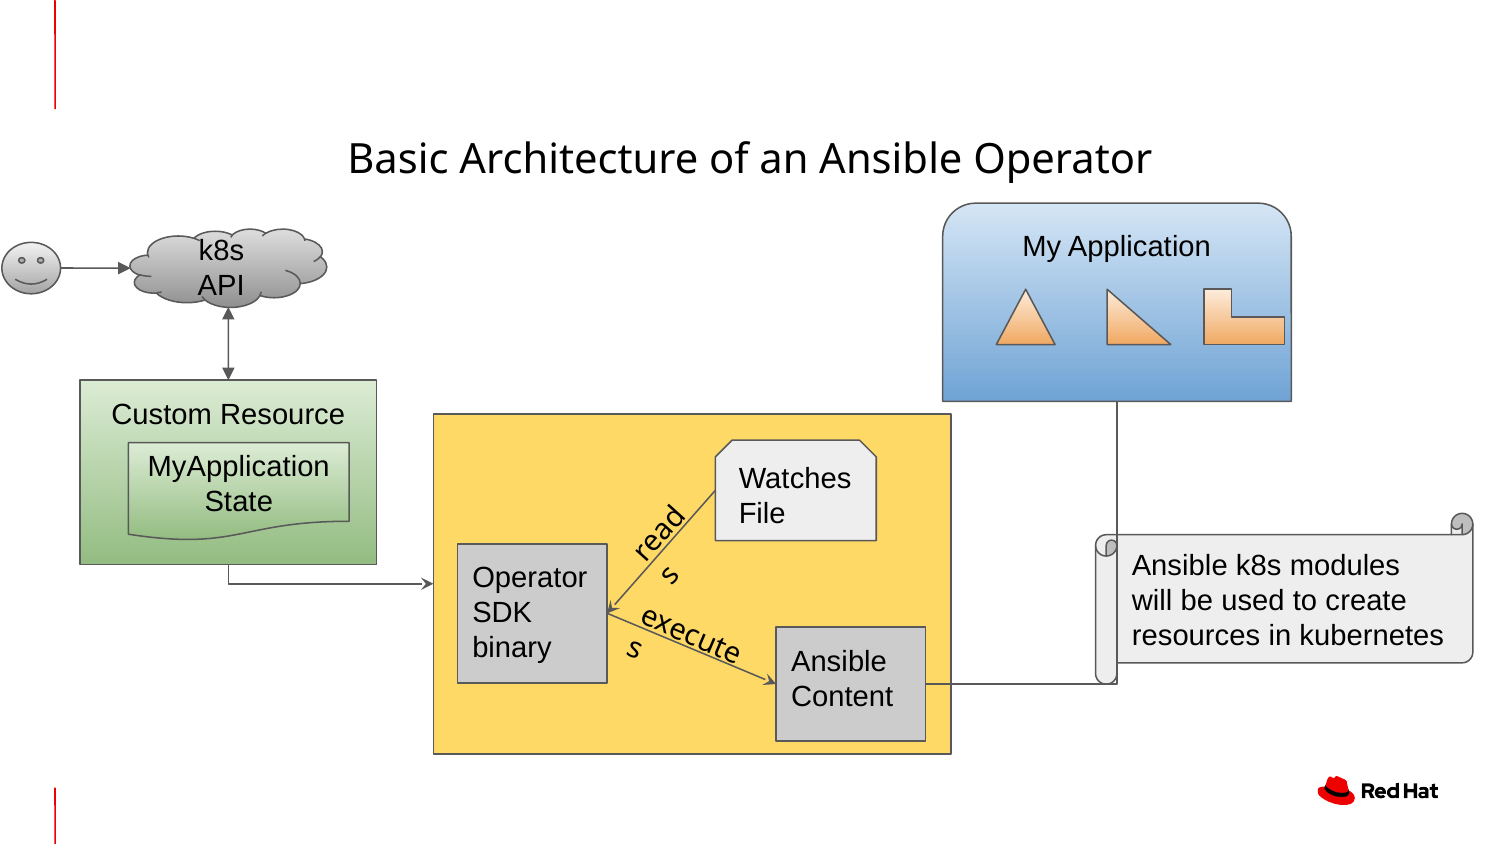

# Basic Architecture of an Ansible Operator
My Application
k8s API
Custom Resource
MyApplication
State
Watches
File
reads
Ansible k8s modules will be used to create resources in kubernetes
Operator SDK
binary
executes
Ansible Content